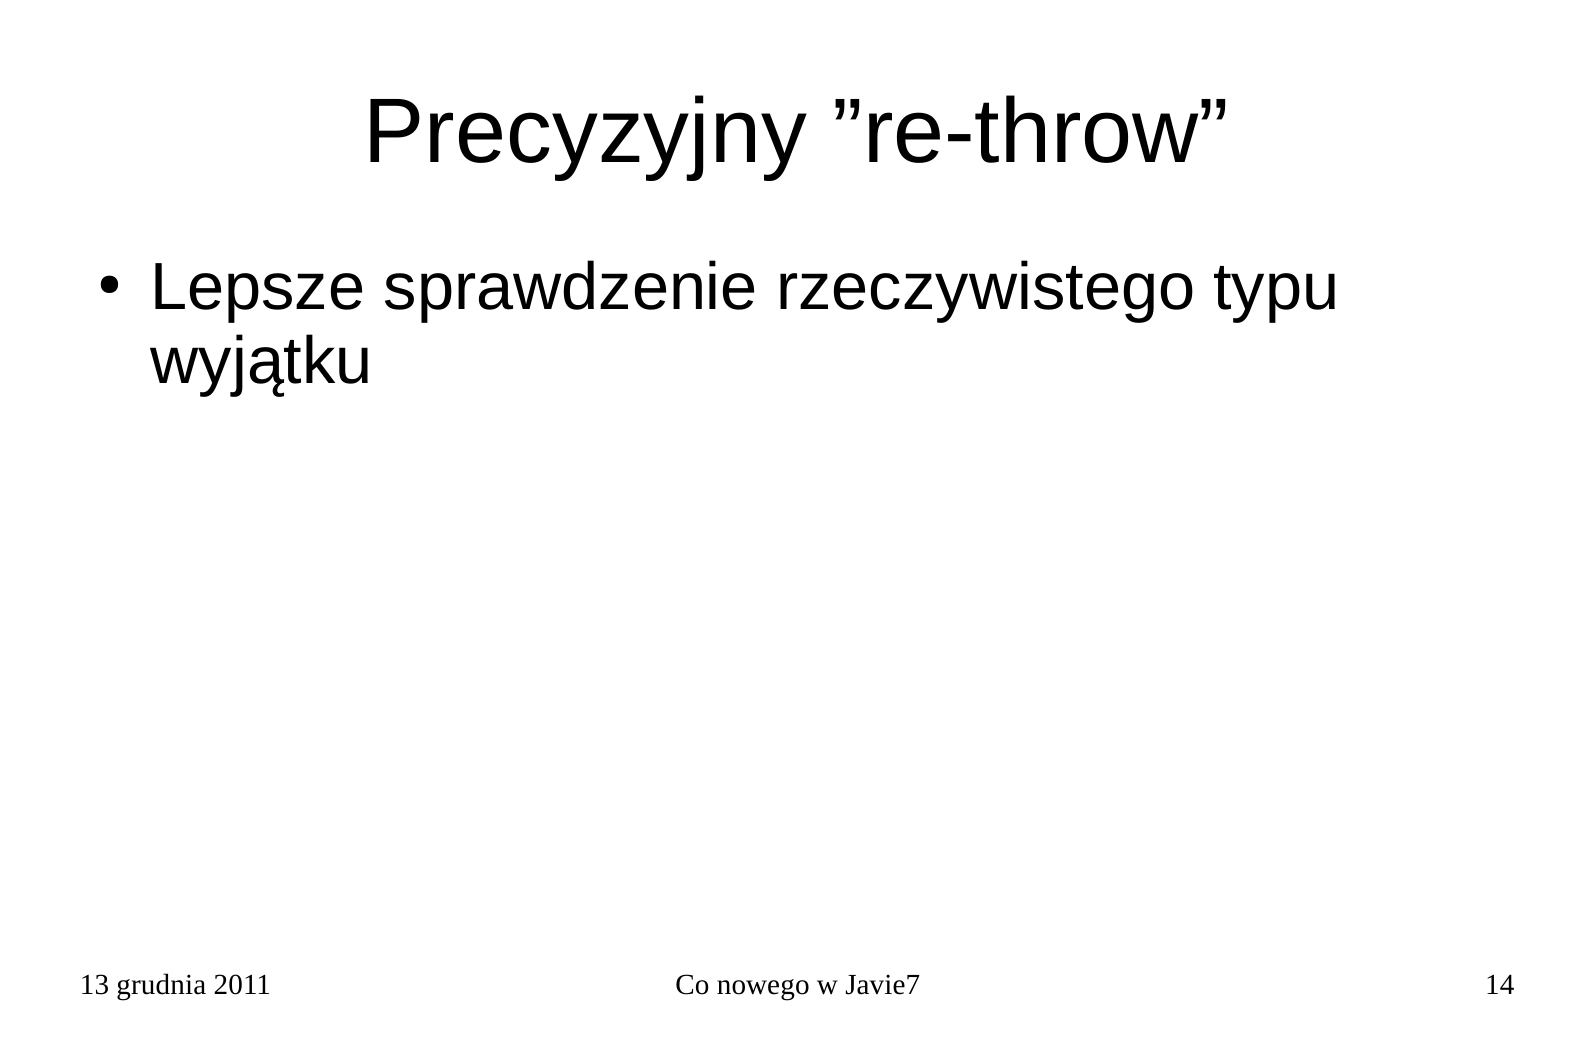

# Precyzyjny ”re-throw”
Lepsze sprawdzenie rzeczywistego typu wyjątku
13 grudnia 2011
Co nowego w Javie7
14